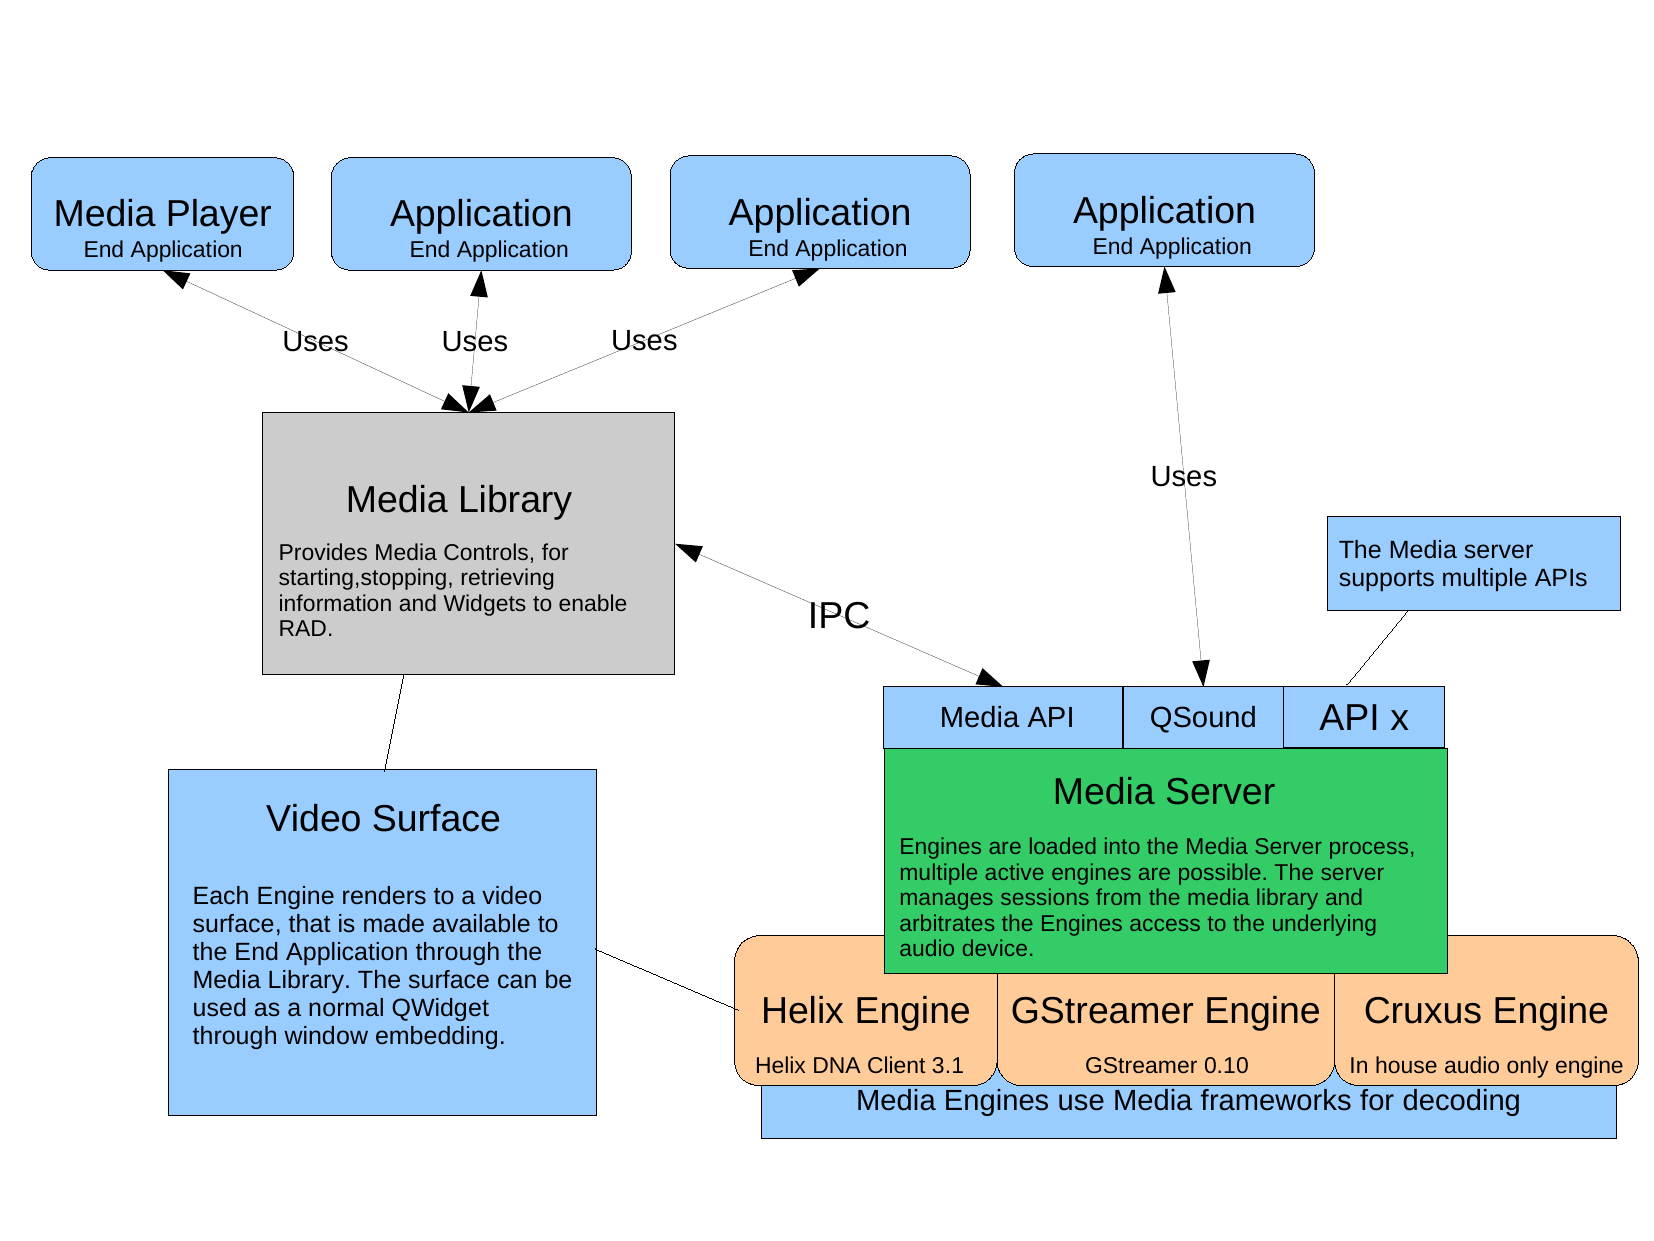

Application
Application
Media Player
Application
End Application
End Application
End Application
End Application
Media Library
The Media server supports multiple APIs
Provides Media Controls, for starting,stopping, retrieving information and Widgets to enable RAD.
API x
 Media API
QSound
Media Server
Video Surface
Engines are loaded into the Media Server process, multiple active engines are possible. The server manages sessions from the media library and arbitrates the Engines access to the underlying audio device.
Each Engine renders to a video surface, that is made available to the End Application through the Media Library. The surface can be used as a normal QWidget through window embedding.
Helix Engine
GStreamer Engine
Cruxus Engine
Helix DNA Client 3.1
GStreamer 0.10
In house audio only engine
Media Engines use Media frameworks for decoding